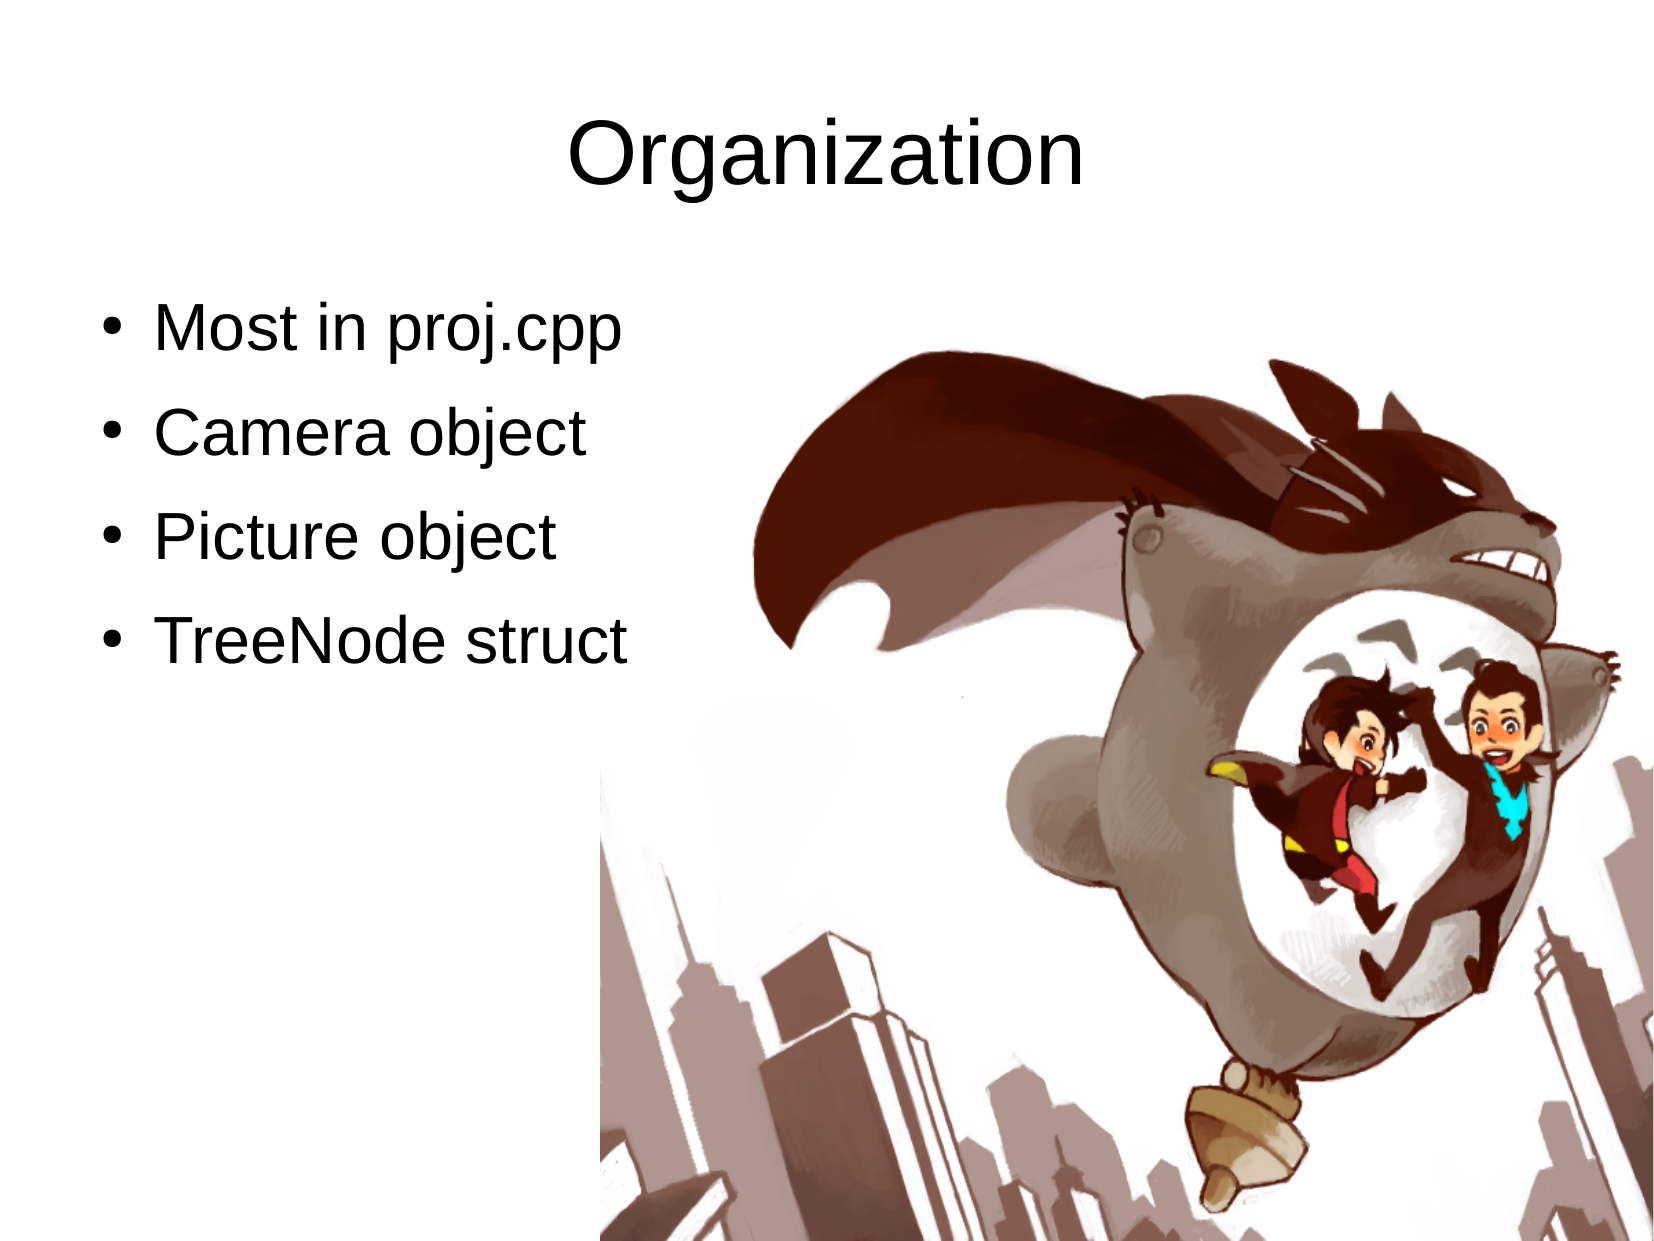

# Organization
Most in proj.cpp
Camera object
Picture object
TreeNode struct